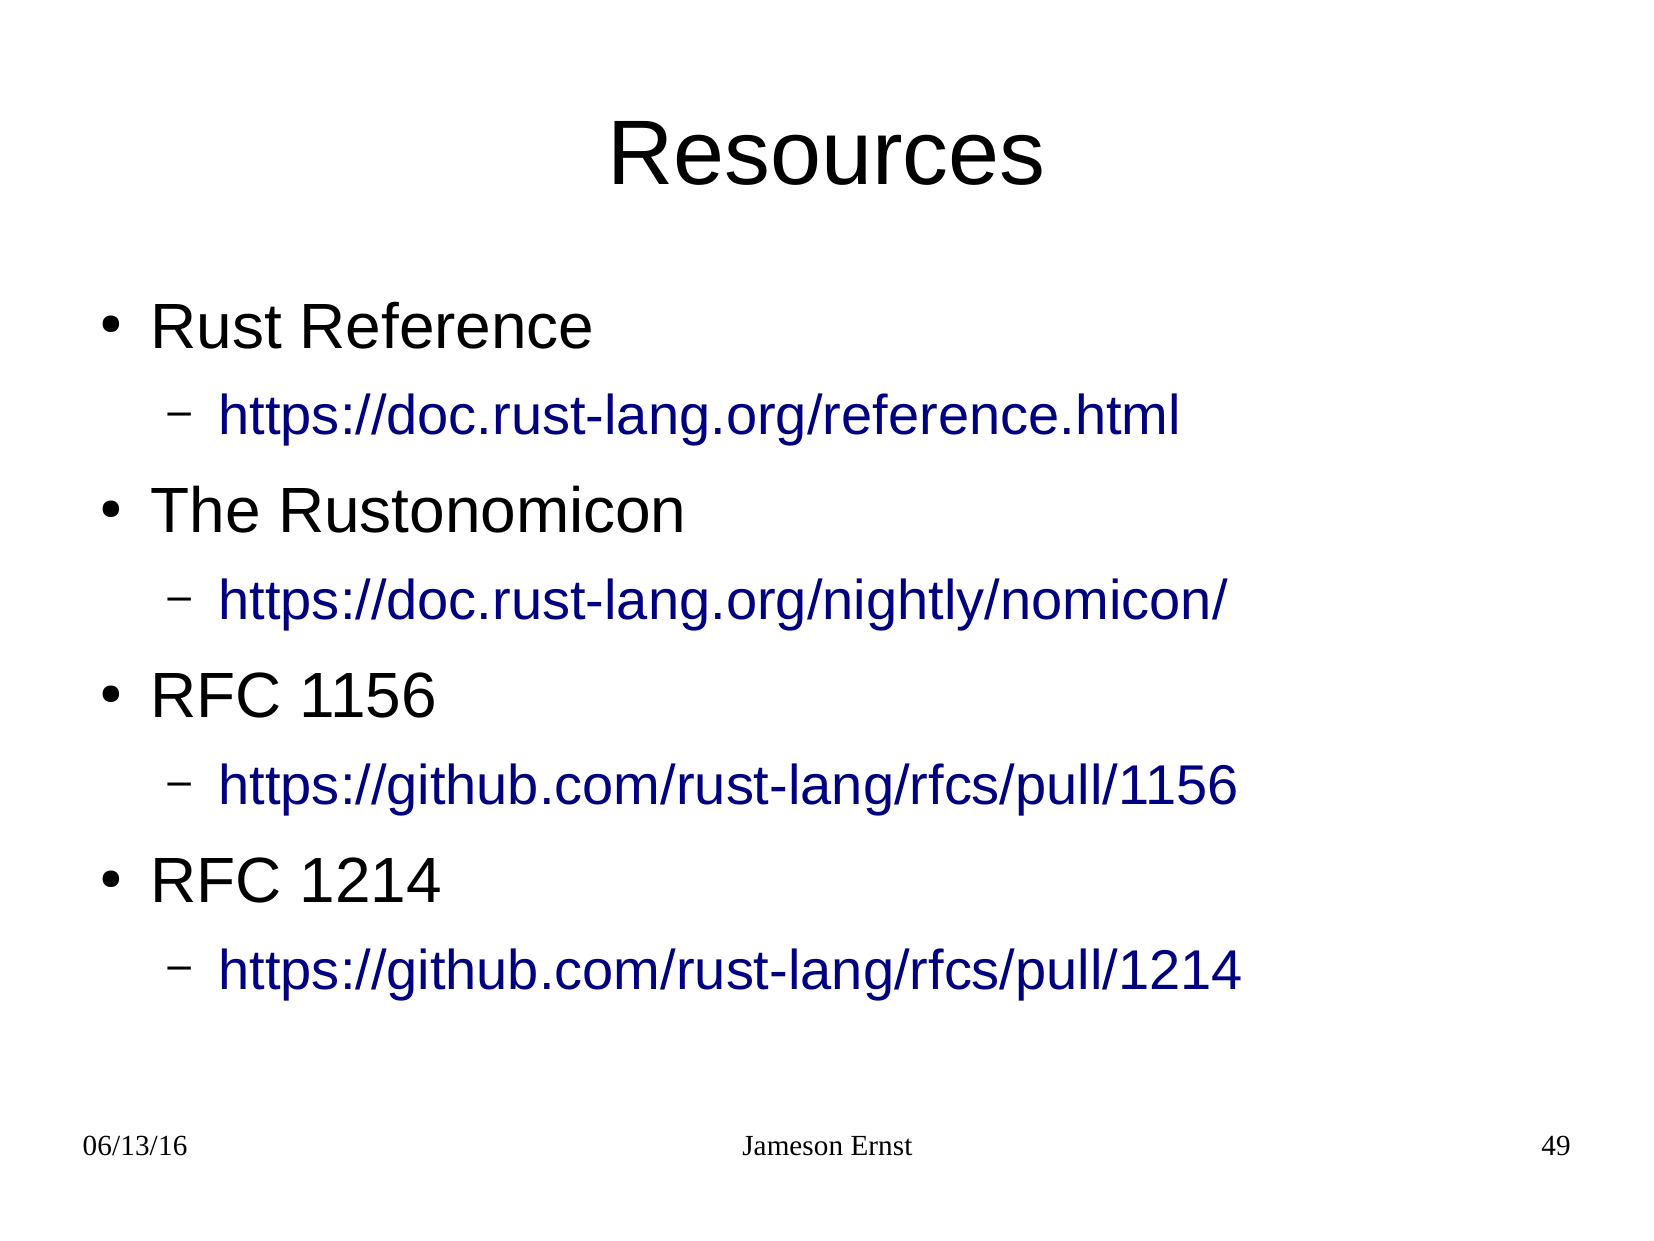

# Resources
Rust Reference
https://doc.rust-lang.org/reference.html
The Rustonomicon
https://doc.rust-lang.org/nightly/nomicon/
RFC 1156
https://github.com/rust-lang/rfcs/pull/1156
RFC 1214
https://github.com/rust-lang/rfcs/pull/1214
06/13/16
Jameson Ernst
49